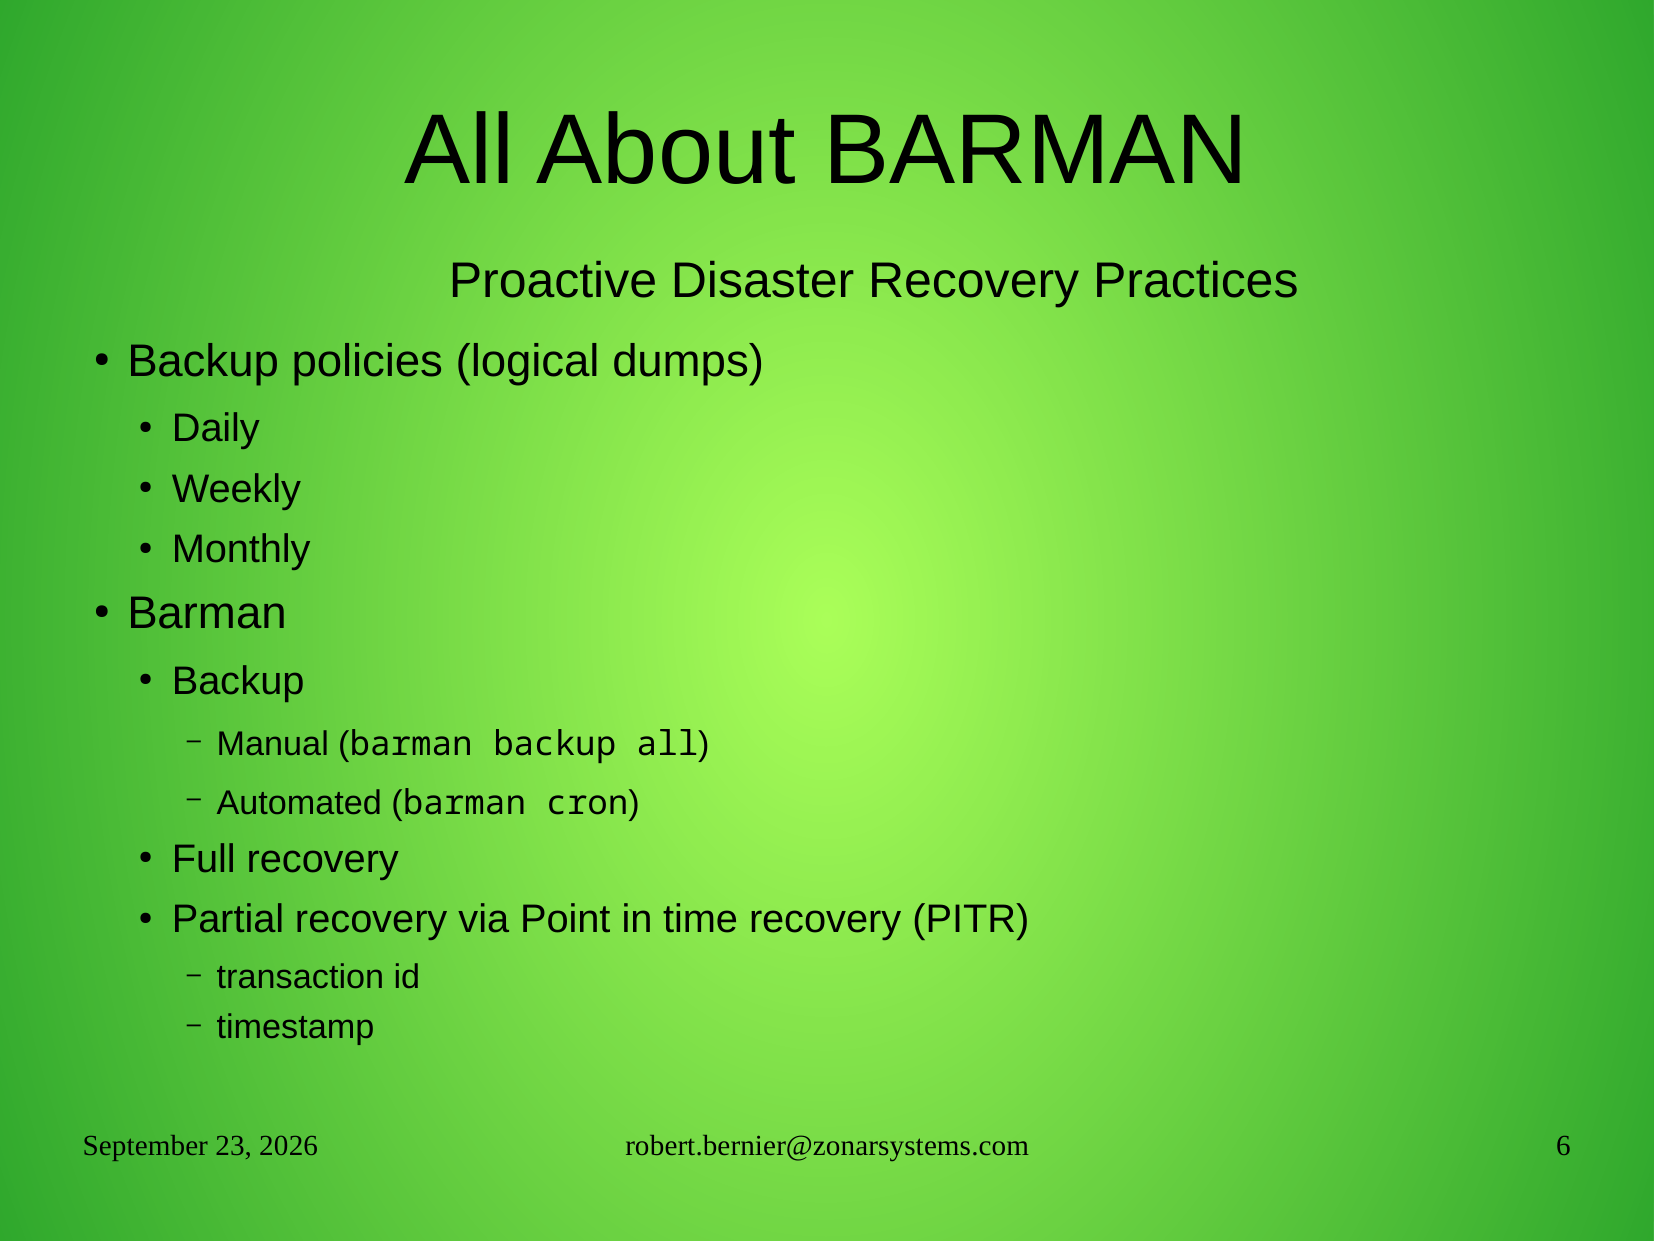

# All About BARMAN
Proactive Disaster Recovery Practices
Backup policies (logical dumps)
Daily
Weekly
Monthly
Barman
Backup
Manual (barman backup all)
Automated (barman cron)
Full recovery
Partial recovery via Point in time recovery (PITR)
transaction id
timestamp
robert.bernier@zonarsystems.com
6